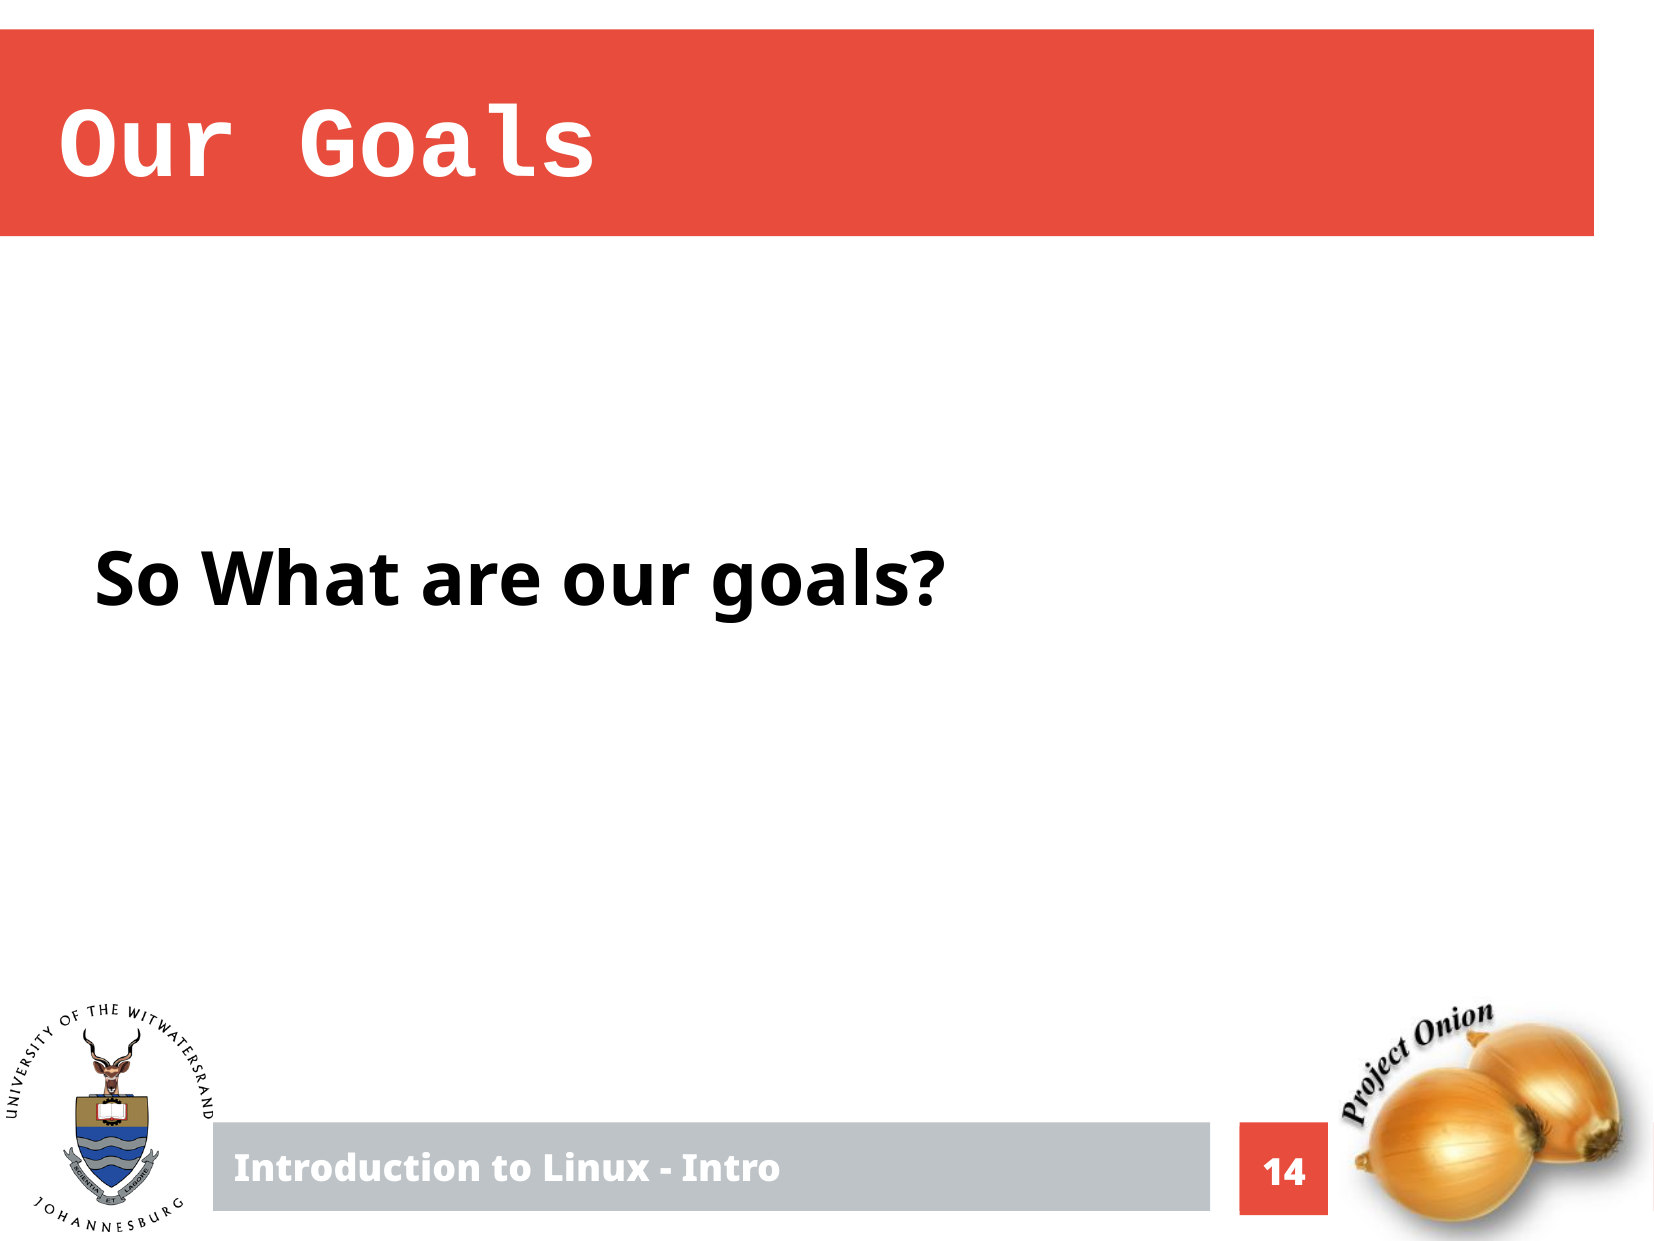

Our Goals
# So What are our goals?
 Introduction to Linux - Intro
14